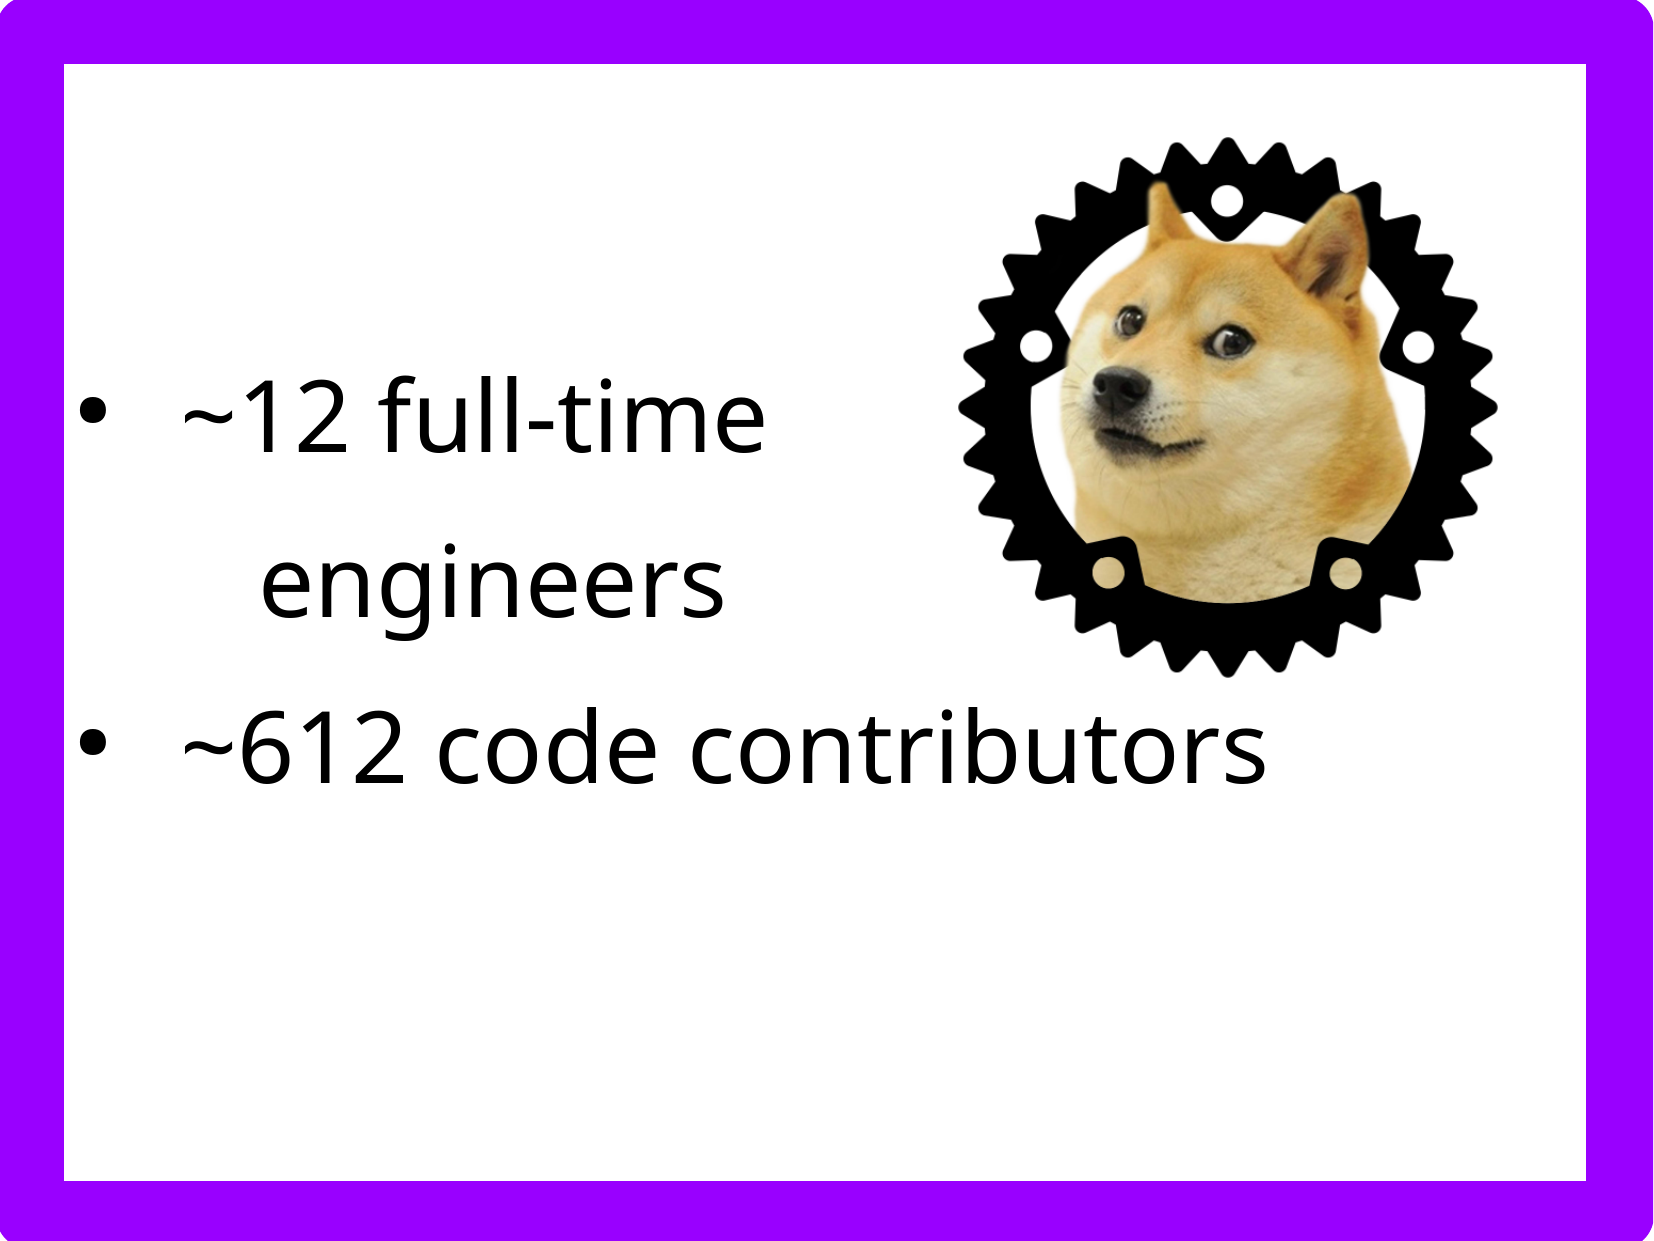

#
 ~12 full-time
 engineers
 ~612 code contributors